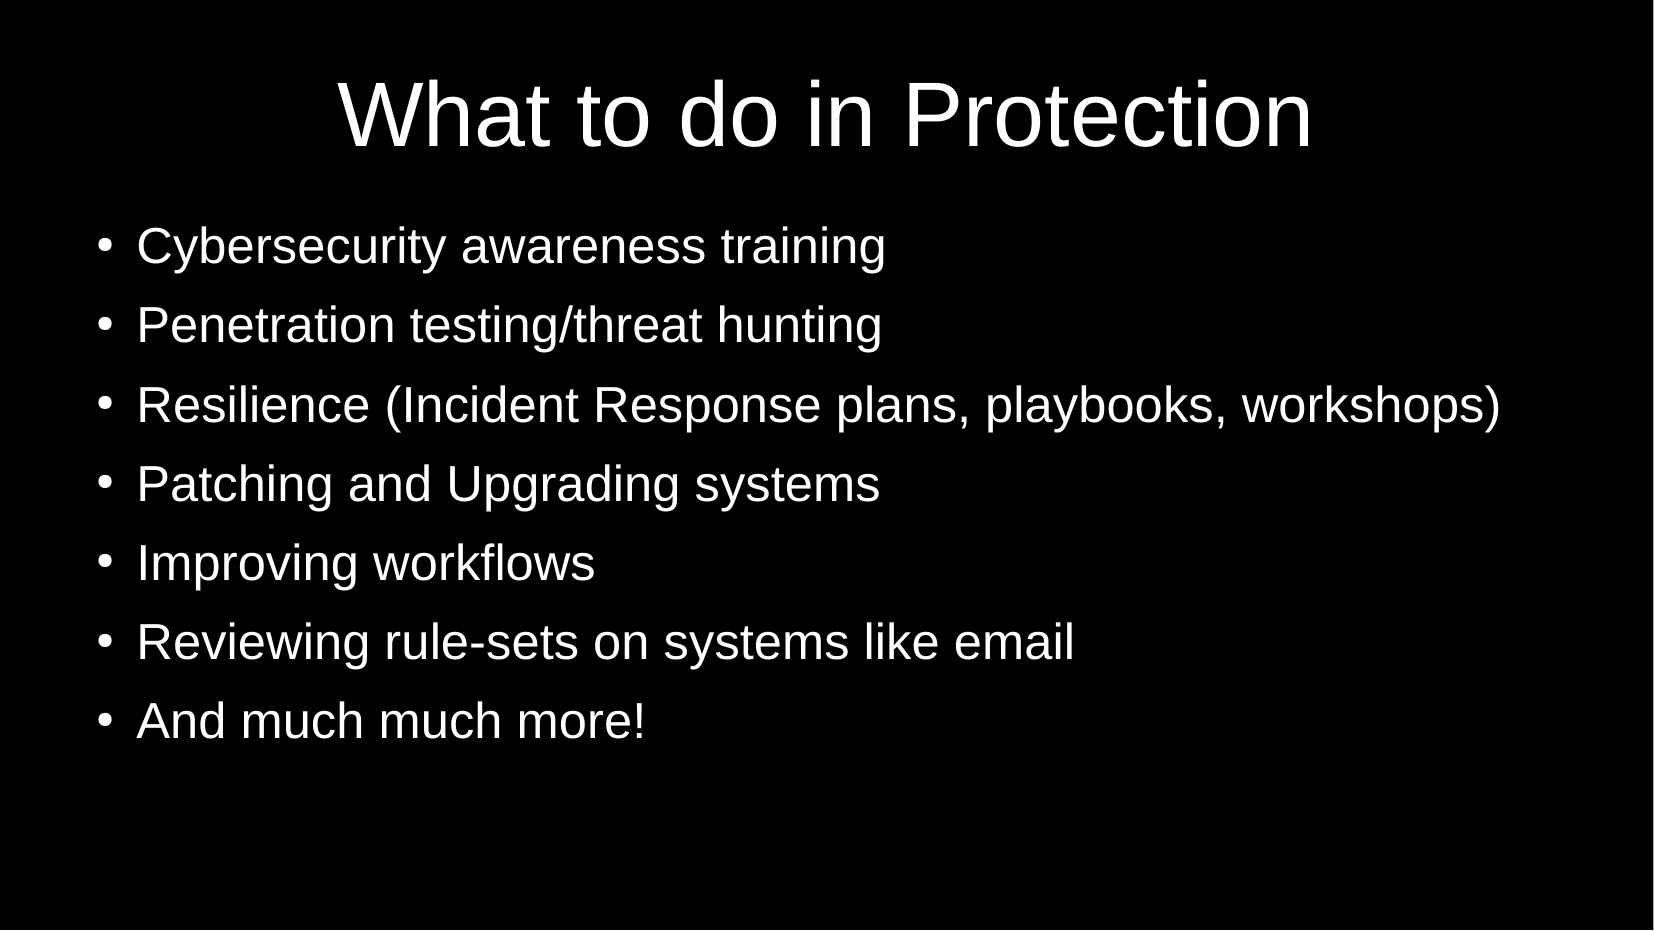

# What to do in Protection
Cybersecurity awareness training
Penetration testing/threat hunting
Resilience (Incident Response plans, playbooks, workshops)
Patching and Upgrading systems
Improving workflows
Reviewing rule-sets on systems like email
And much much more!